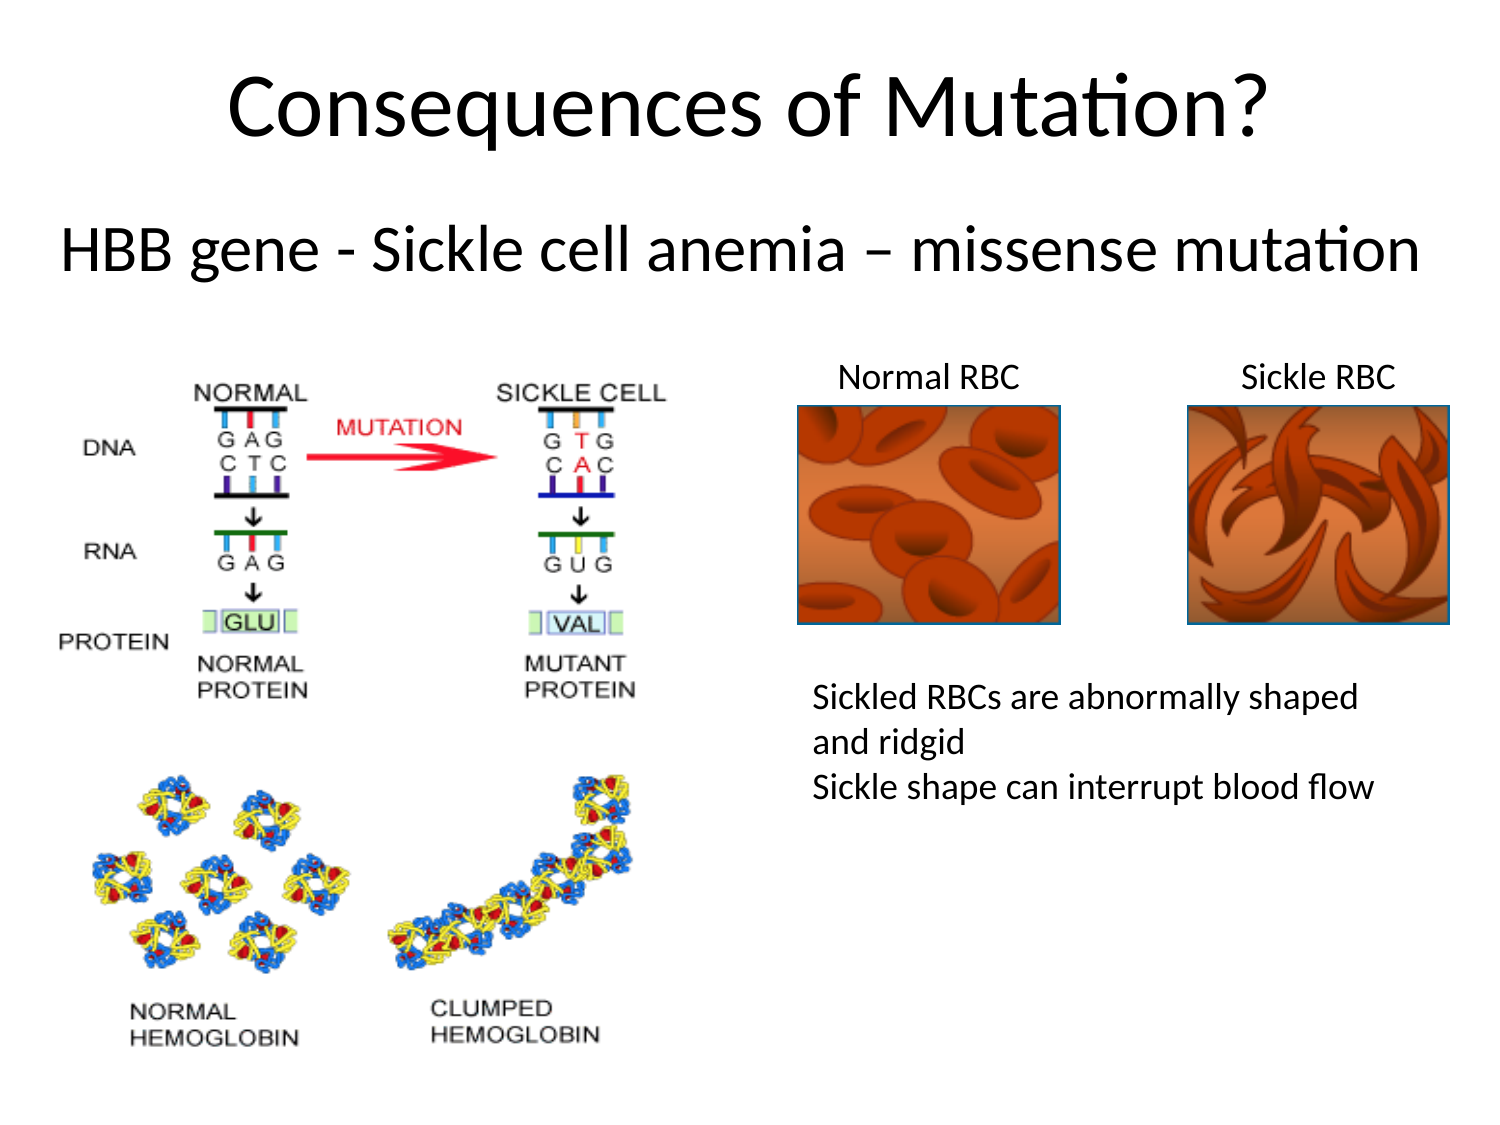

# Consequences of Mutation?
HBB gene - Sickle cell anemia – missense mutation
Normal RBC
Sickle RBC
Sickled RBCs are abnormally shaped and ridgid
Sickle shape can interrupt blood flow